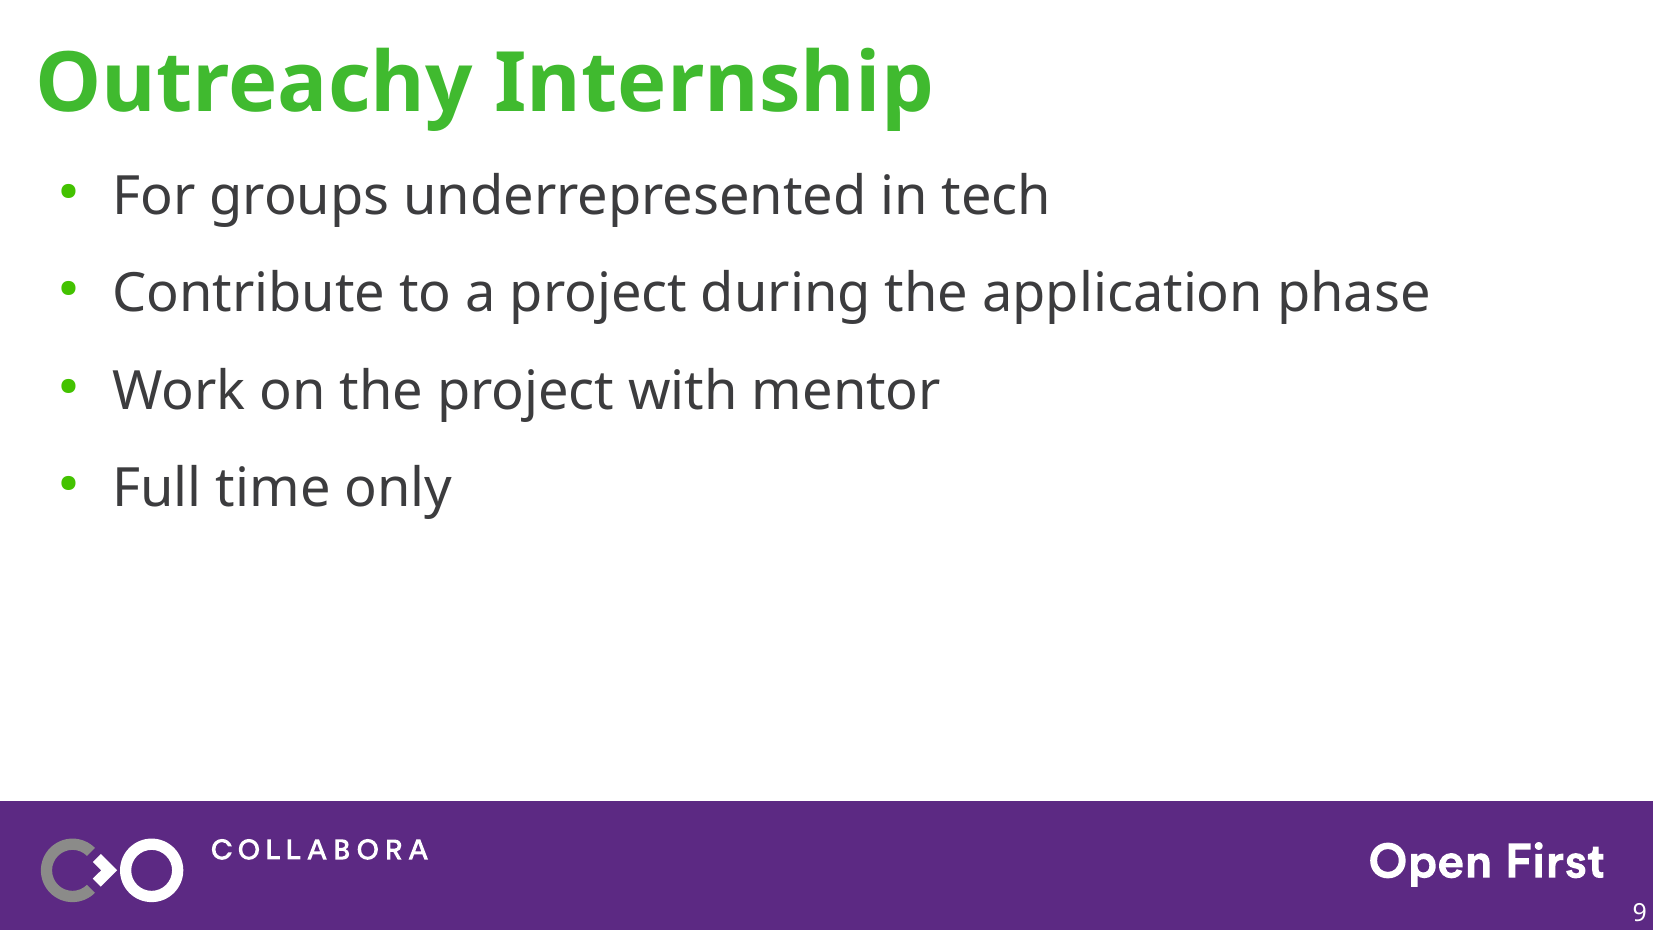

# Outreachy Internship
For groups underrepresented in tech
Contribute to a project during the application phase
Work on the project with mentor
Full time only